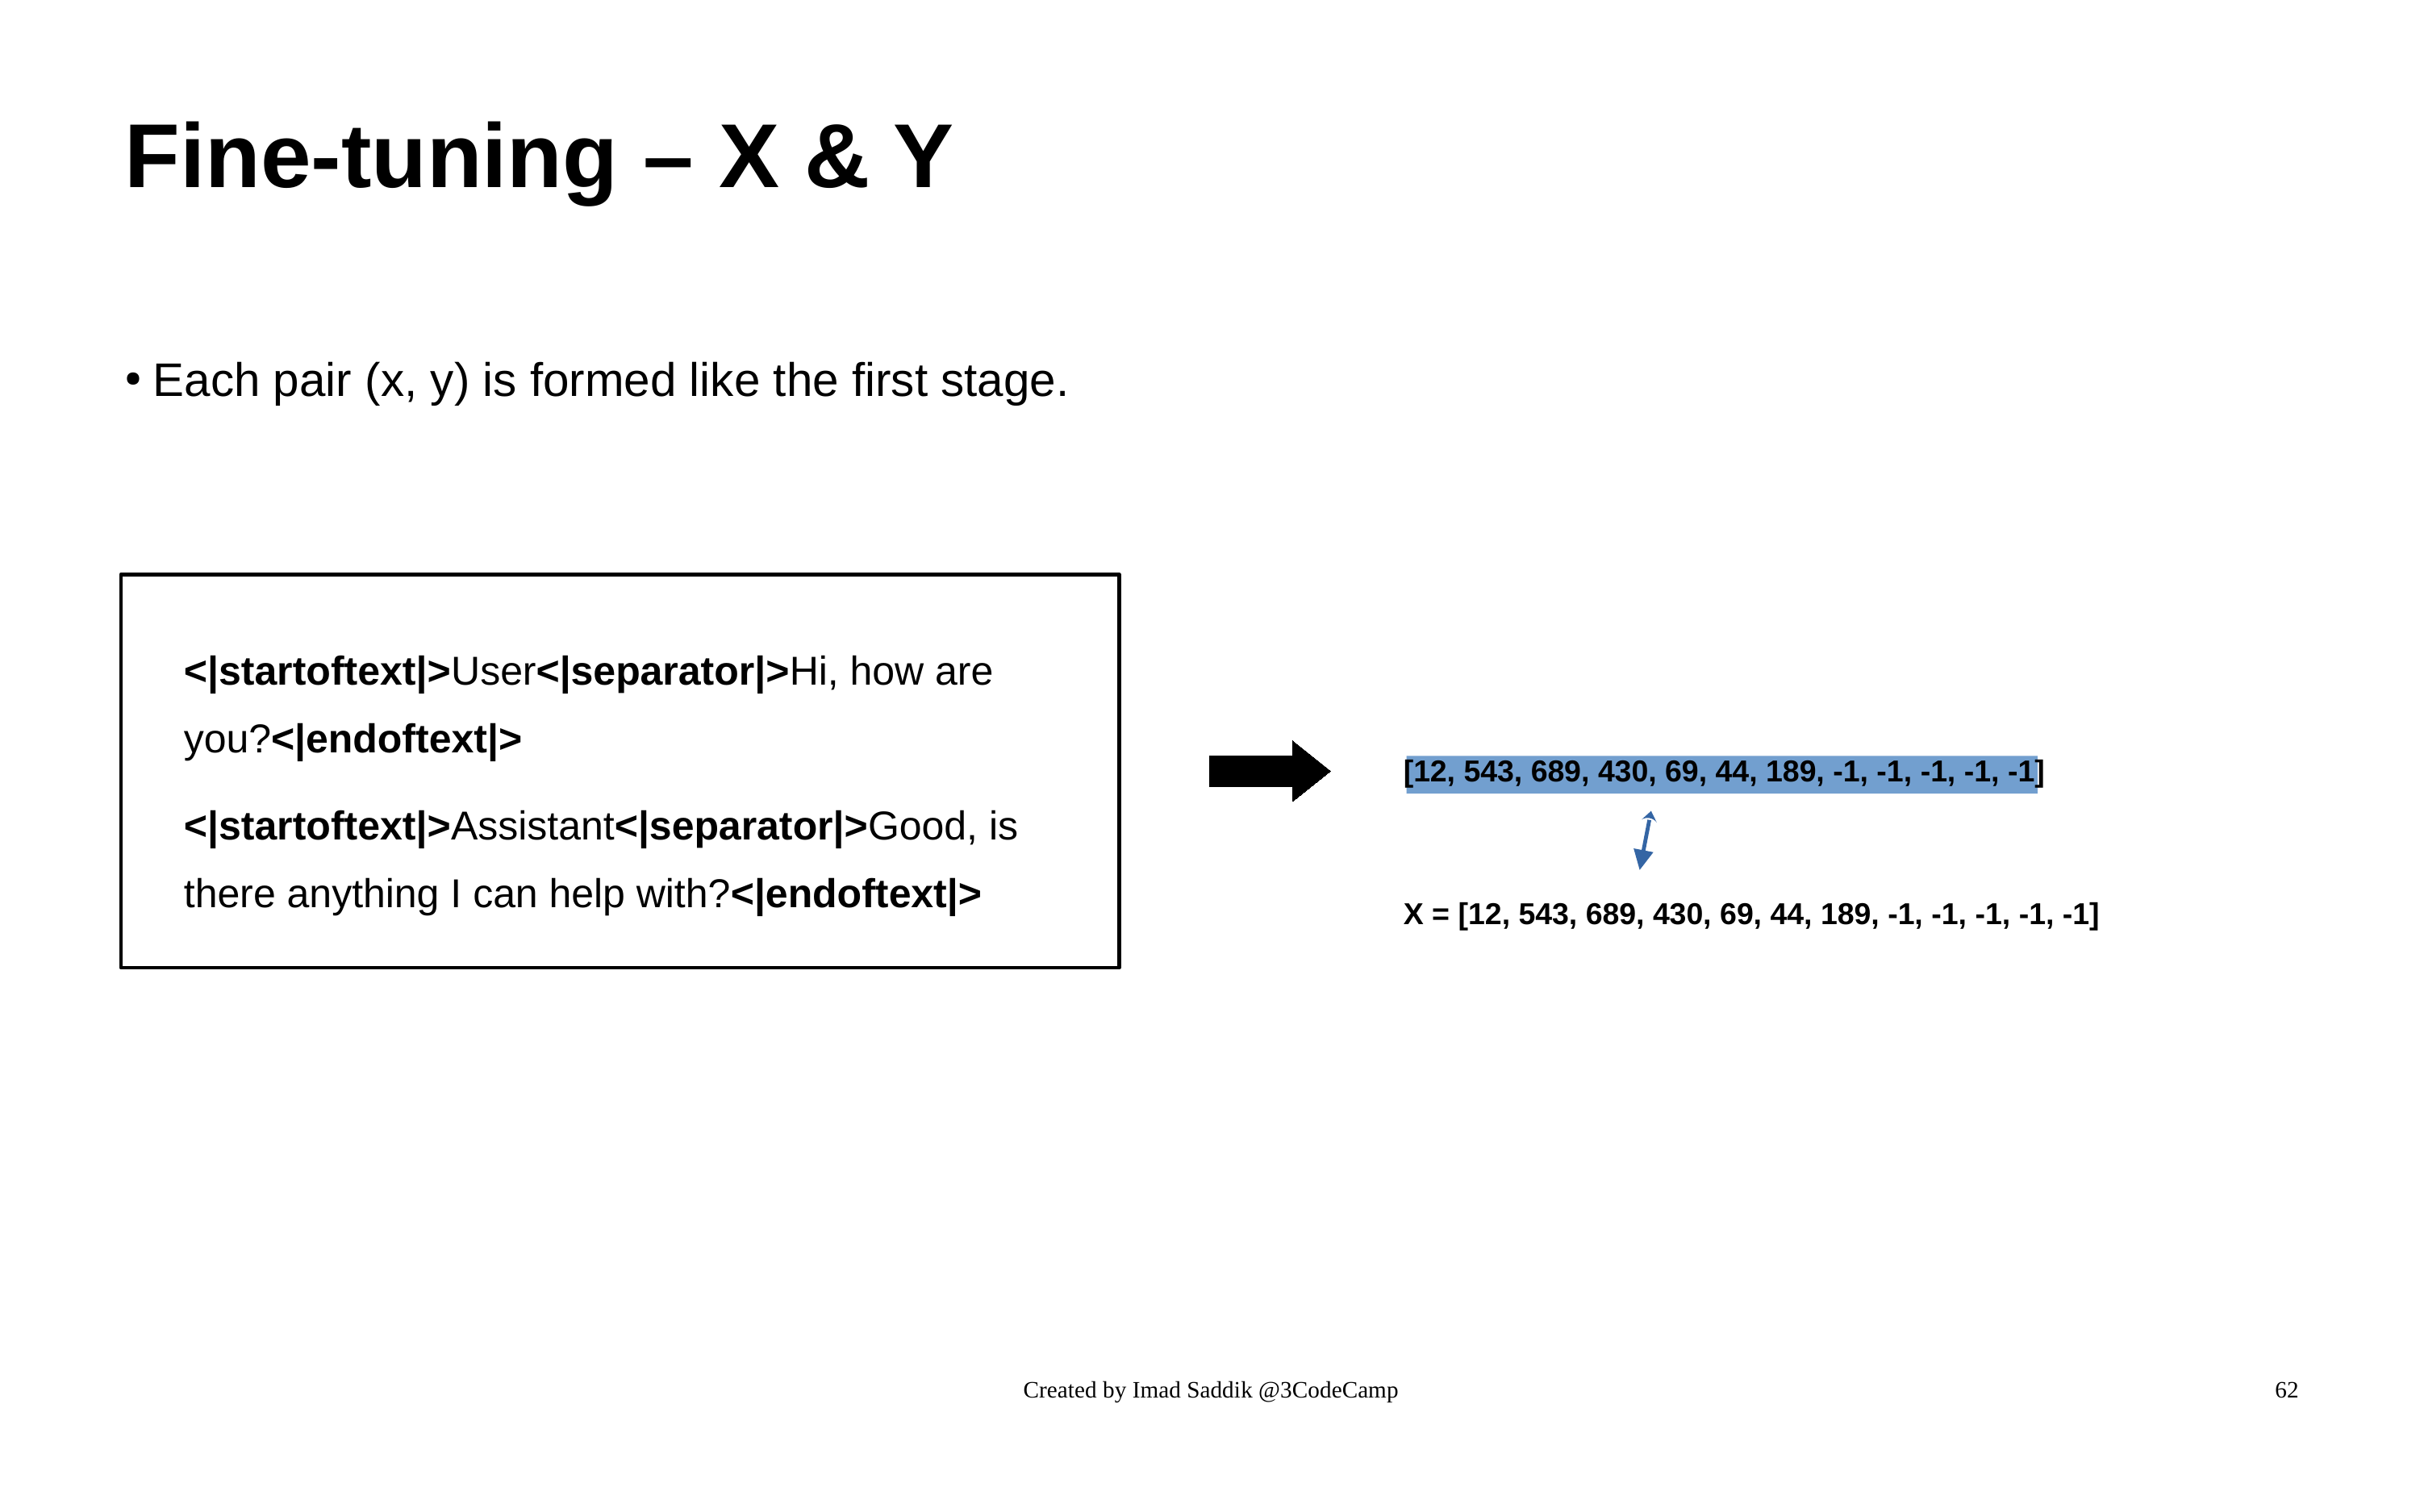

Fine-tuning – X & Y
Each pair (x, y) is formed like the first stage.
<|startoftext|>User<|separator|>Hi, how are you?<|endoftext|>
<|startoftext|>Assistant<|separator|>Good, is there anything I can help with?<|endoftext|>
[12, 543, 689, 430, 69, 44, 189, -1, -1, -1, -1, -1]
X = [12, 543, 689, 430, 69, 44, 189, -1, -1, -1, -1, -1]
Created by Imad Saddik @3CodeCamp
62